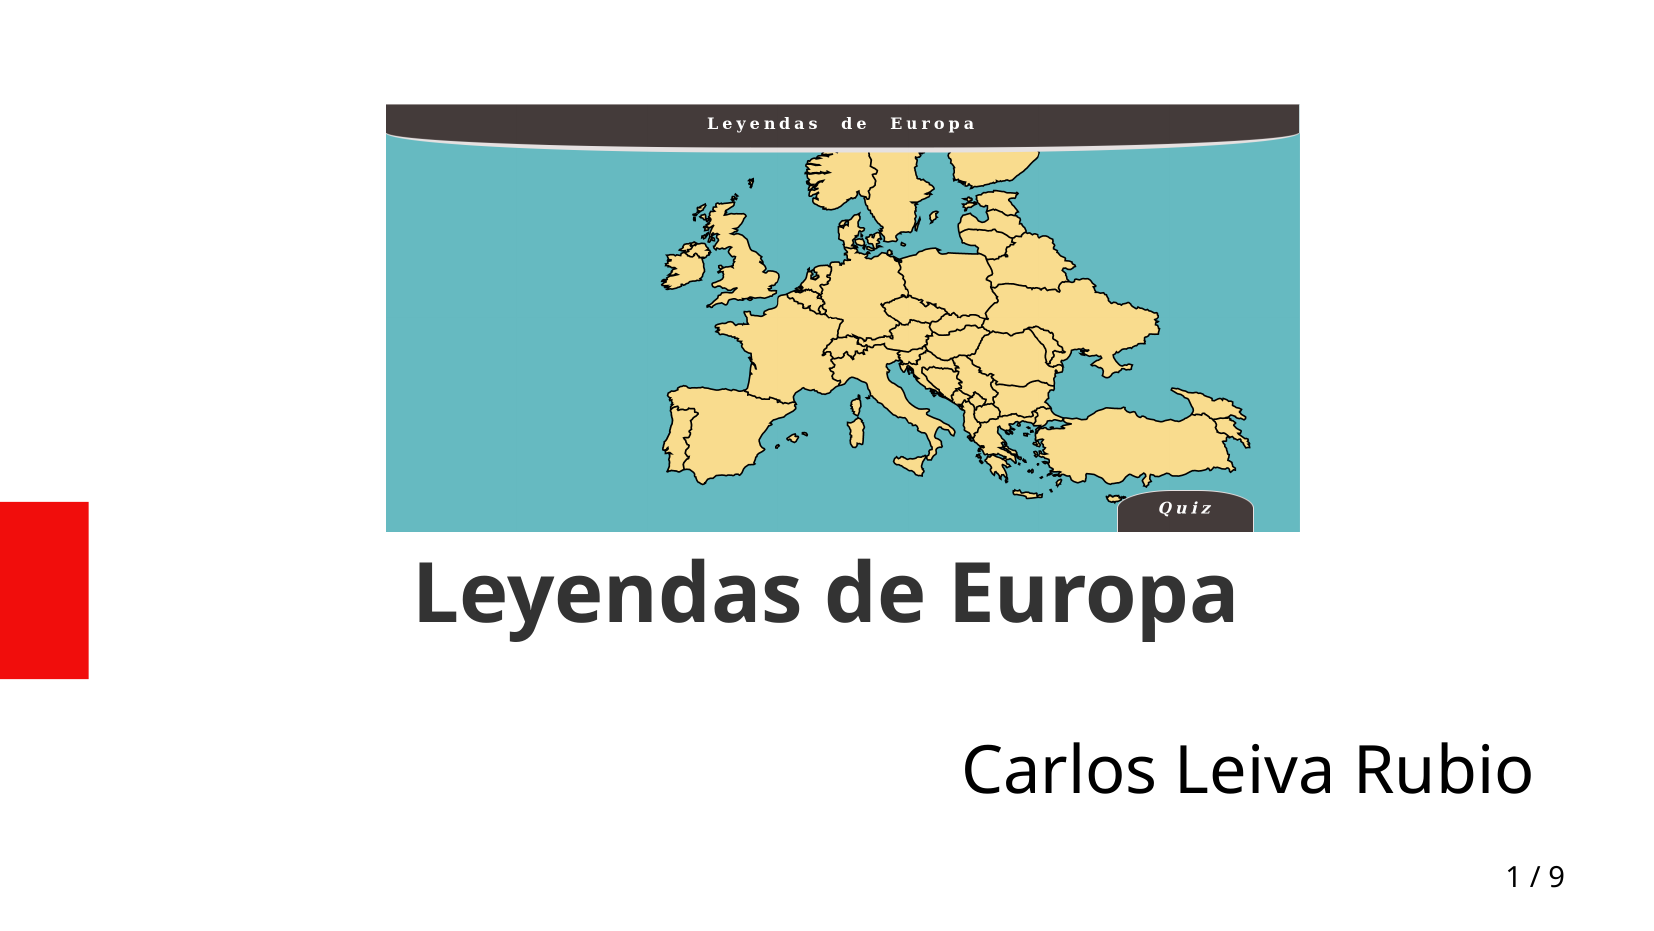

# Leyendas de Europa
Carlos Leiva Rubio
1